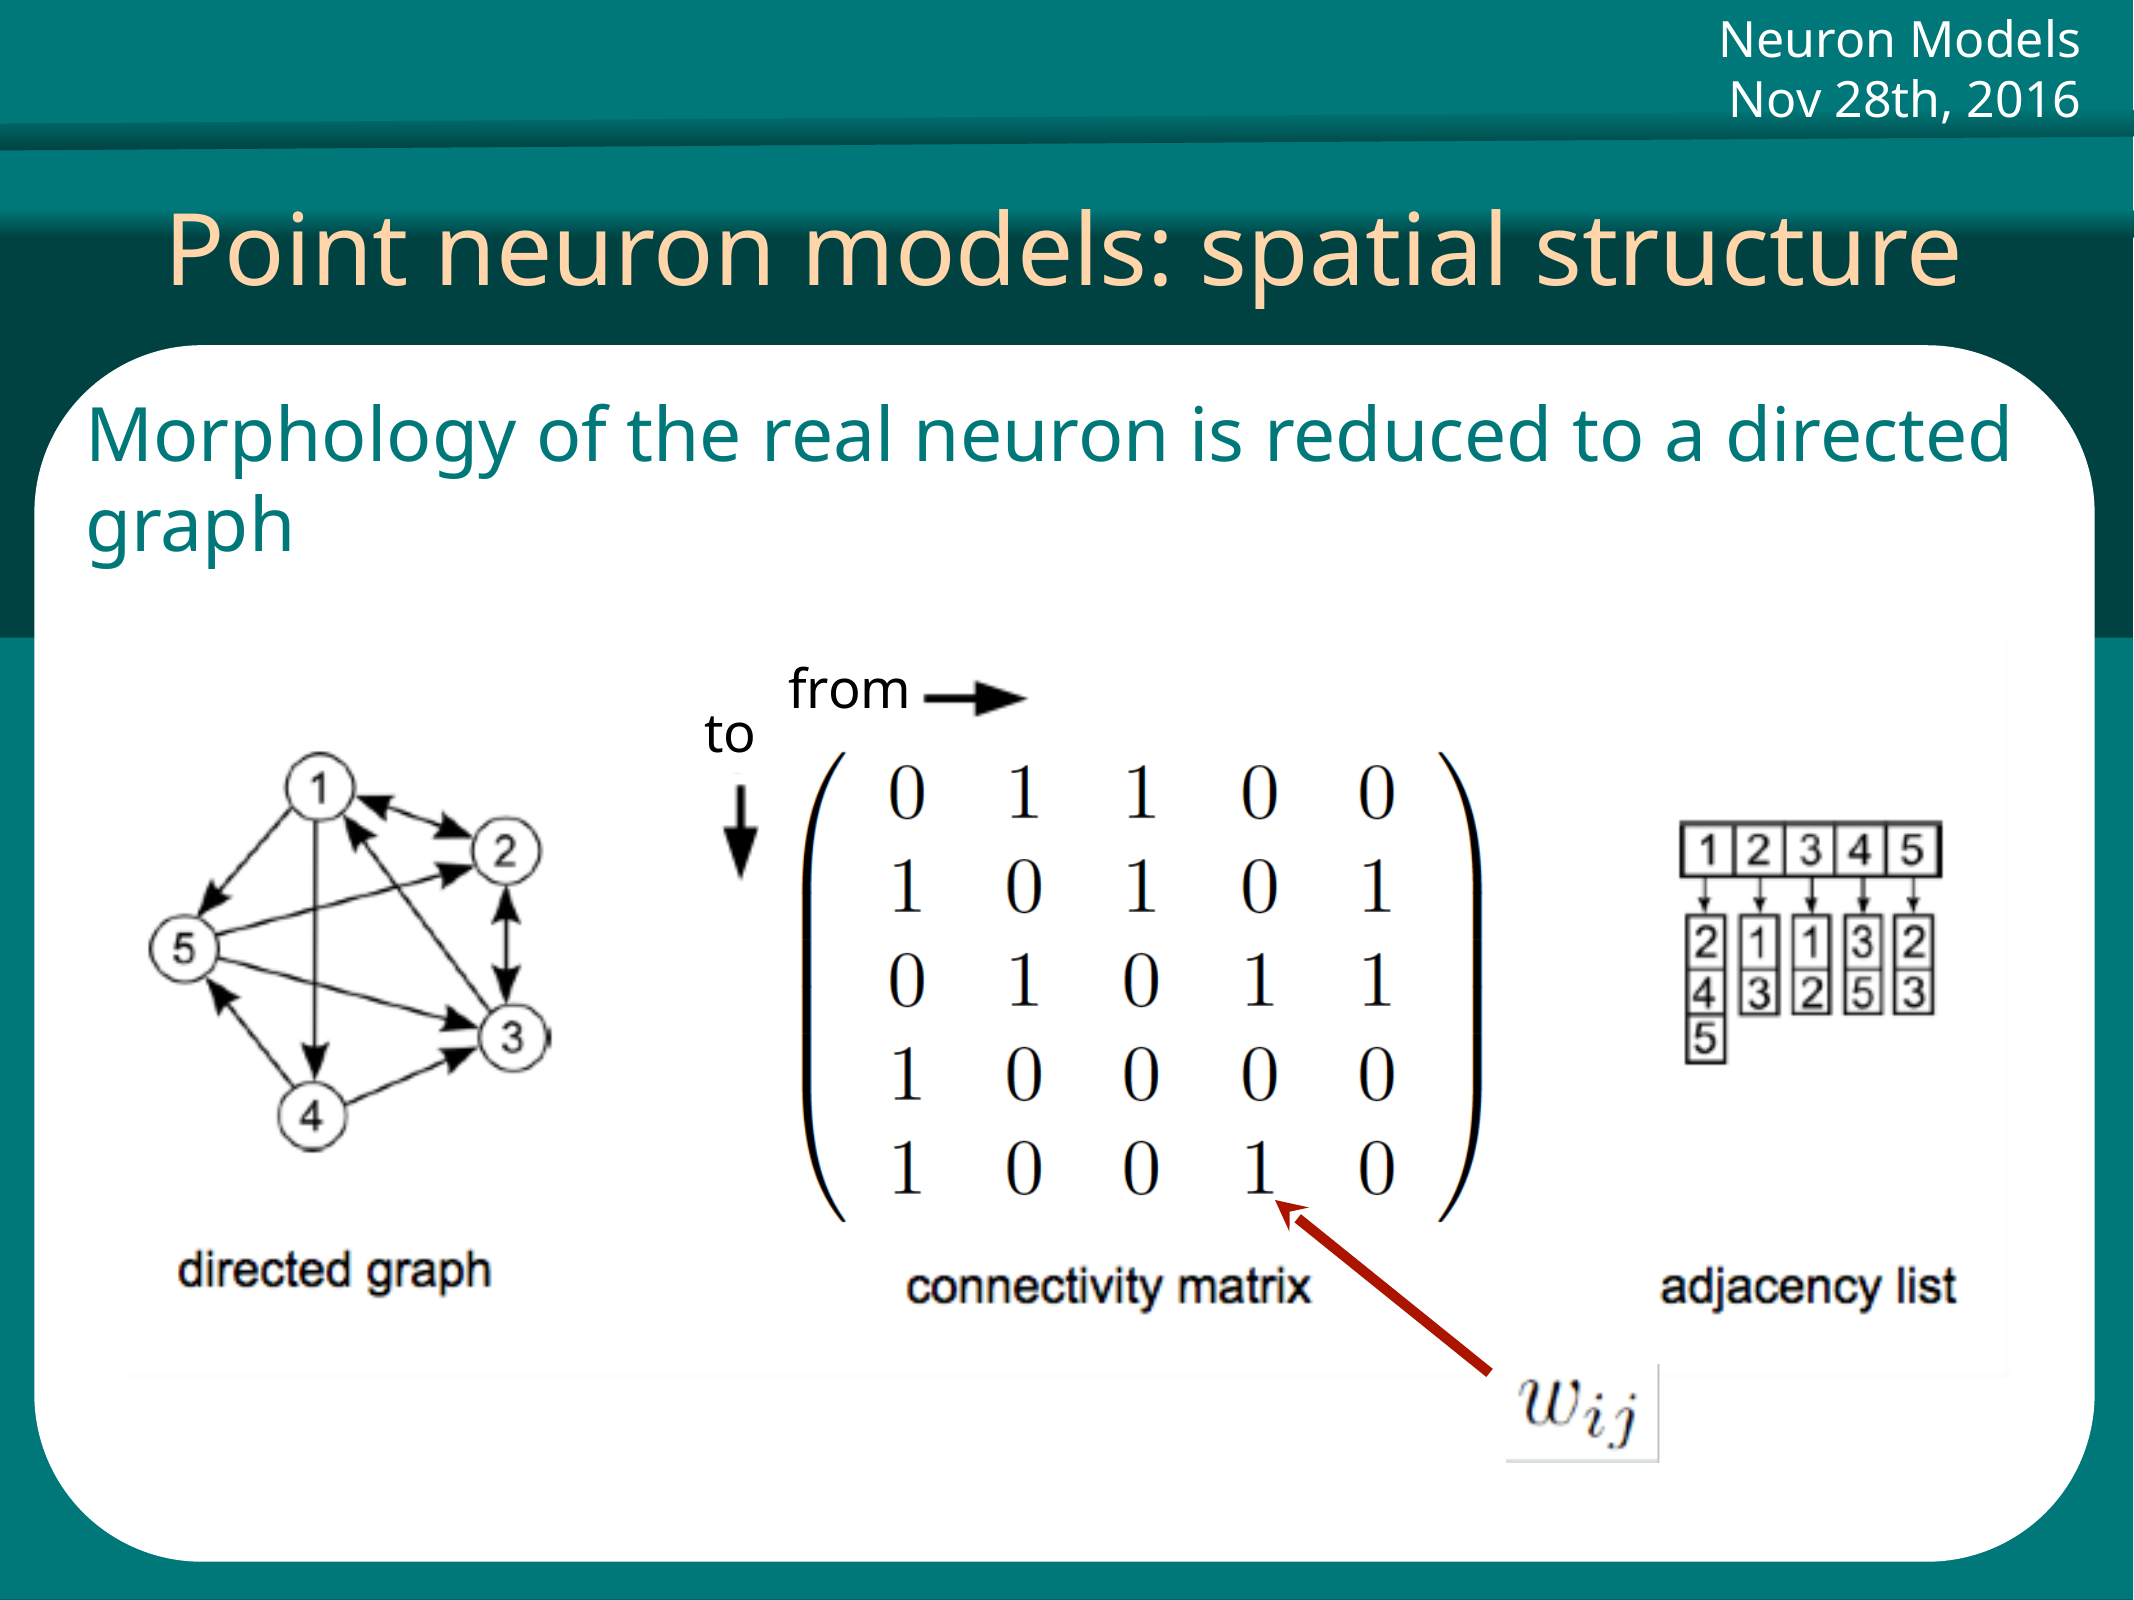

Neuron Models
Nov 28th, 2016
Point neuron models: spatial structure
Morphology of the real neuron is reduced to a directed graph
from
to